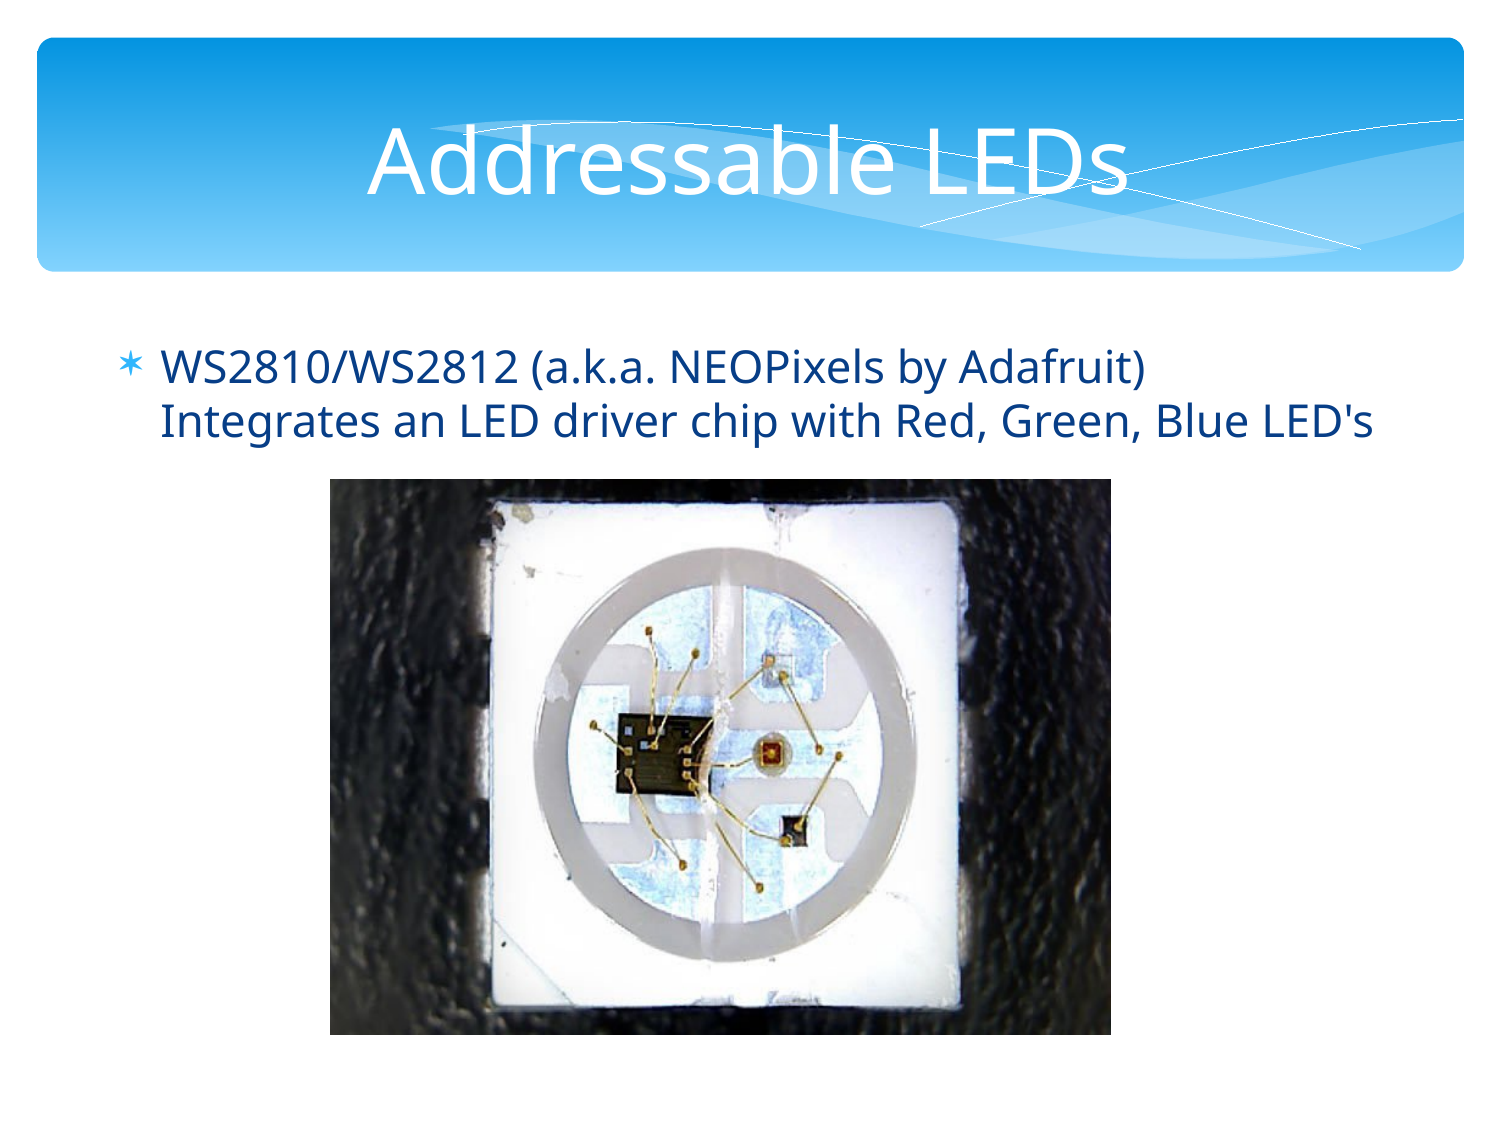

# Addressable LEDs
WS2810/WS2812 (a.k.a. NEOPixels by Adafruit)
Integrates an LED driver chip with Red, Green, Blue LED's